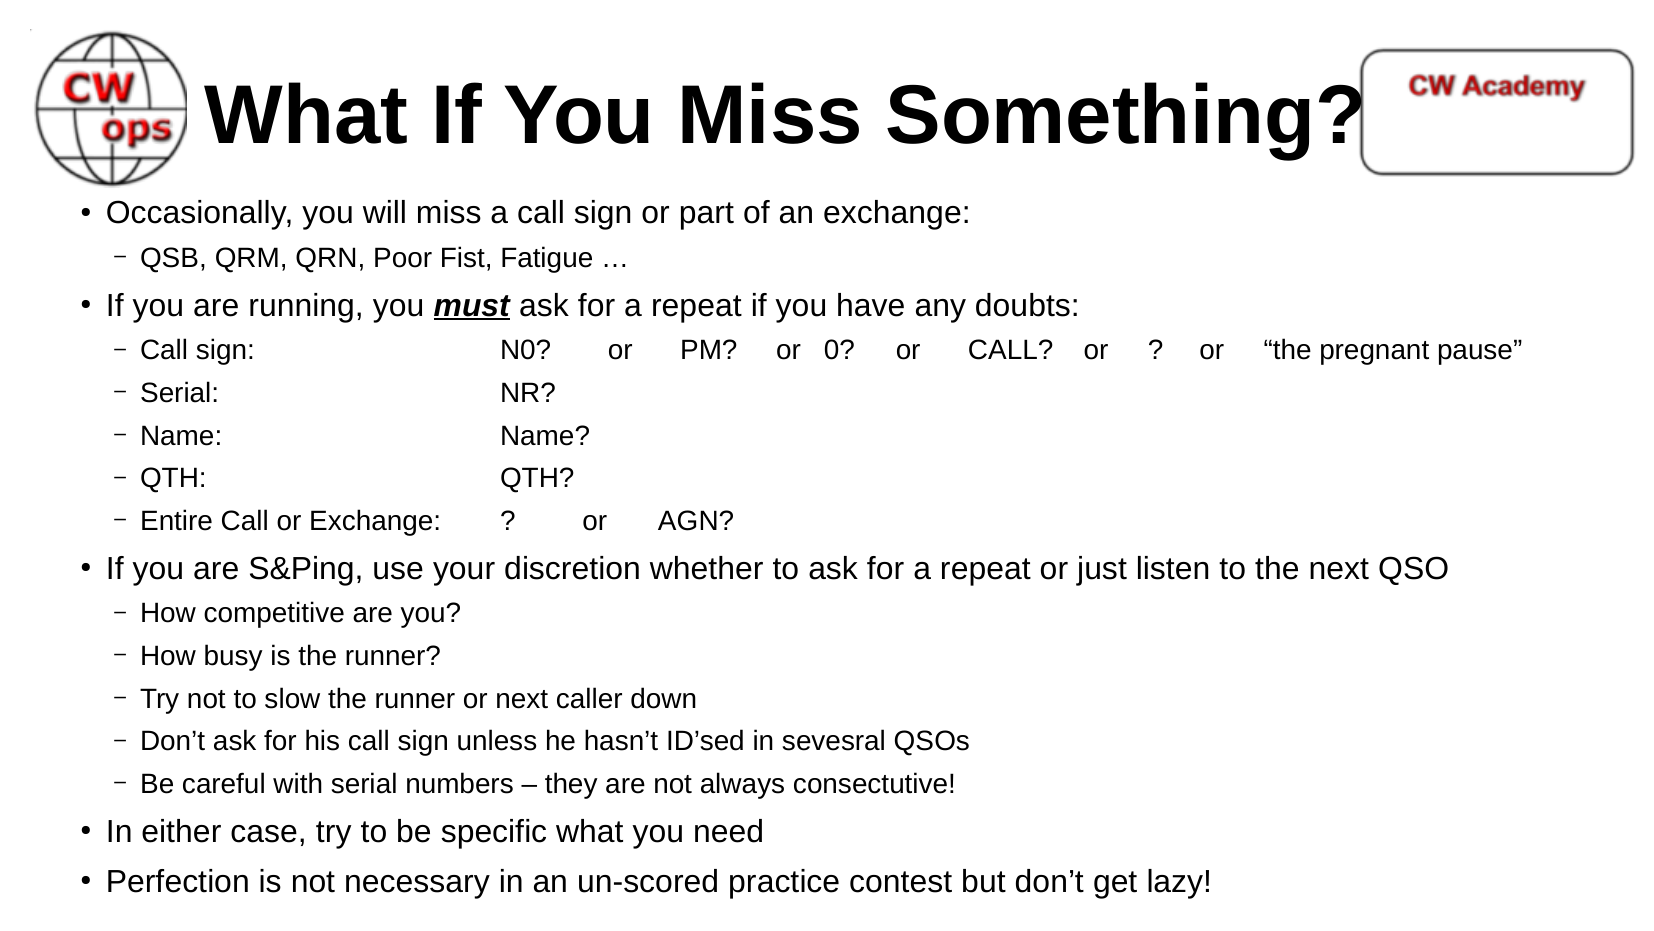

# What If You Miss Something?
Occasionally, you will miss a call sign or part of an exchange:
QSB, QRM, QRN, Poor Fist, Fatigue …
If you are running, you must ask for a repeat if you have any doubts:
Call sign: 		 			 		 			 	N0? 	or 	PM? or 	0?	 	or 	 	CALL?	 or	 		?	 or		 “the pregnant pause”
Serial:	 			 			 			 	 	NR?
Name:		 				 	 		 	 	Name?
QTH:			 				 			 				 	QTH?
Entire Call or Exchange: 			 	?		 or 	 AGN?
If you are S&Ping, use your discretion whether to ask for a repeat or just listen to the next QSO
How competitive are you?
How busy is the runner?
Try not to slow the runner or next caller down
Don’t ask for his call sign unless he hasn’t ID’sed in sevesral QSOs
Be careful with serial numbers – they are not always consectutive!
In either case, try to be specific what you need
Perfection is not necessary in an un-scored practice contest but don’t get lazy!